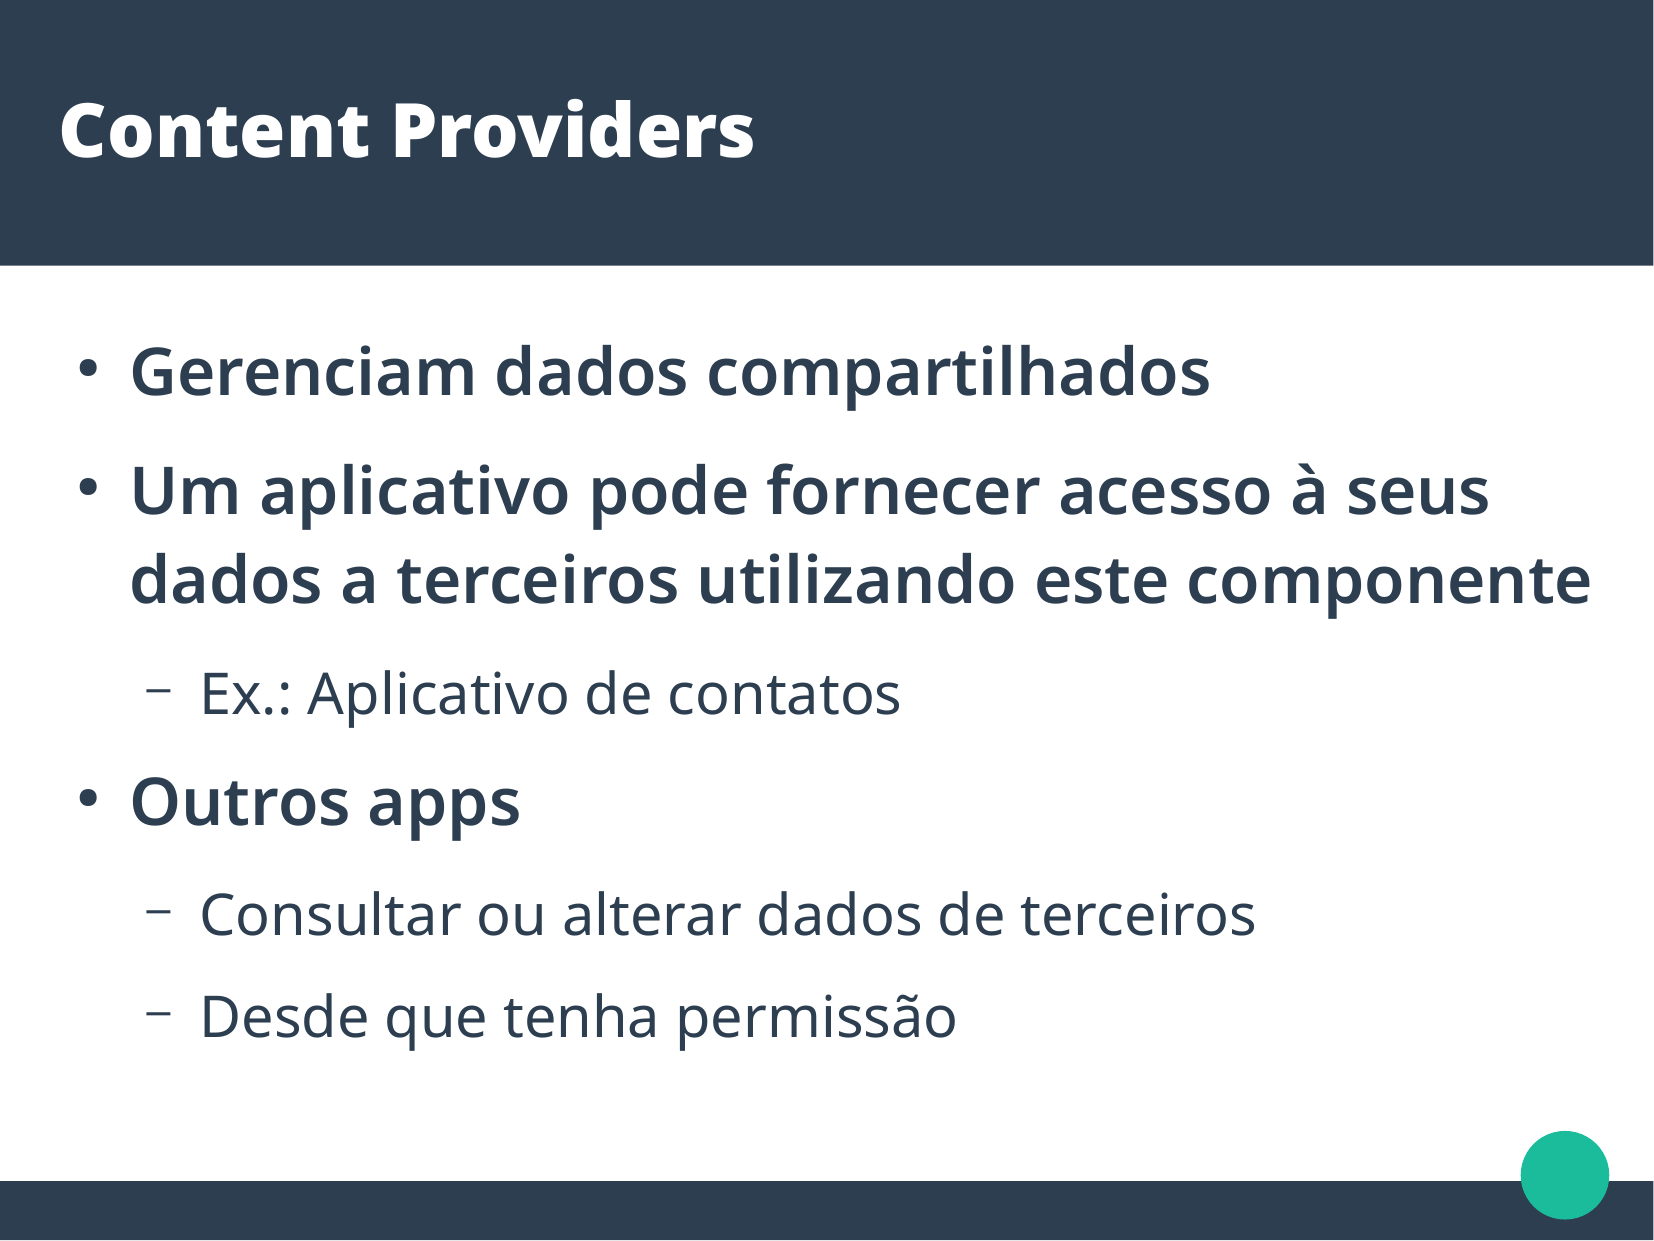

# Content Providers
Gerenciam dados compartilhados
Um aplicativo pode fornecer acesso à seus dados a terceiros utilizando este componente
Ex.: Aplicativo de contatos
Outros apps
Consultar ou alterar dados de terceiros
Desde que tenha permissão